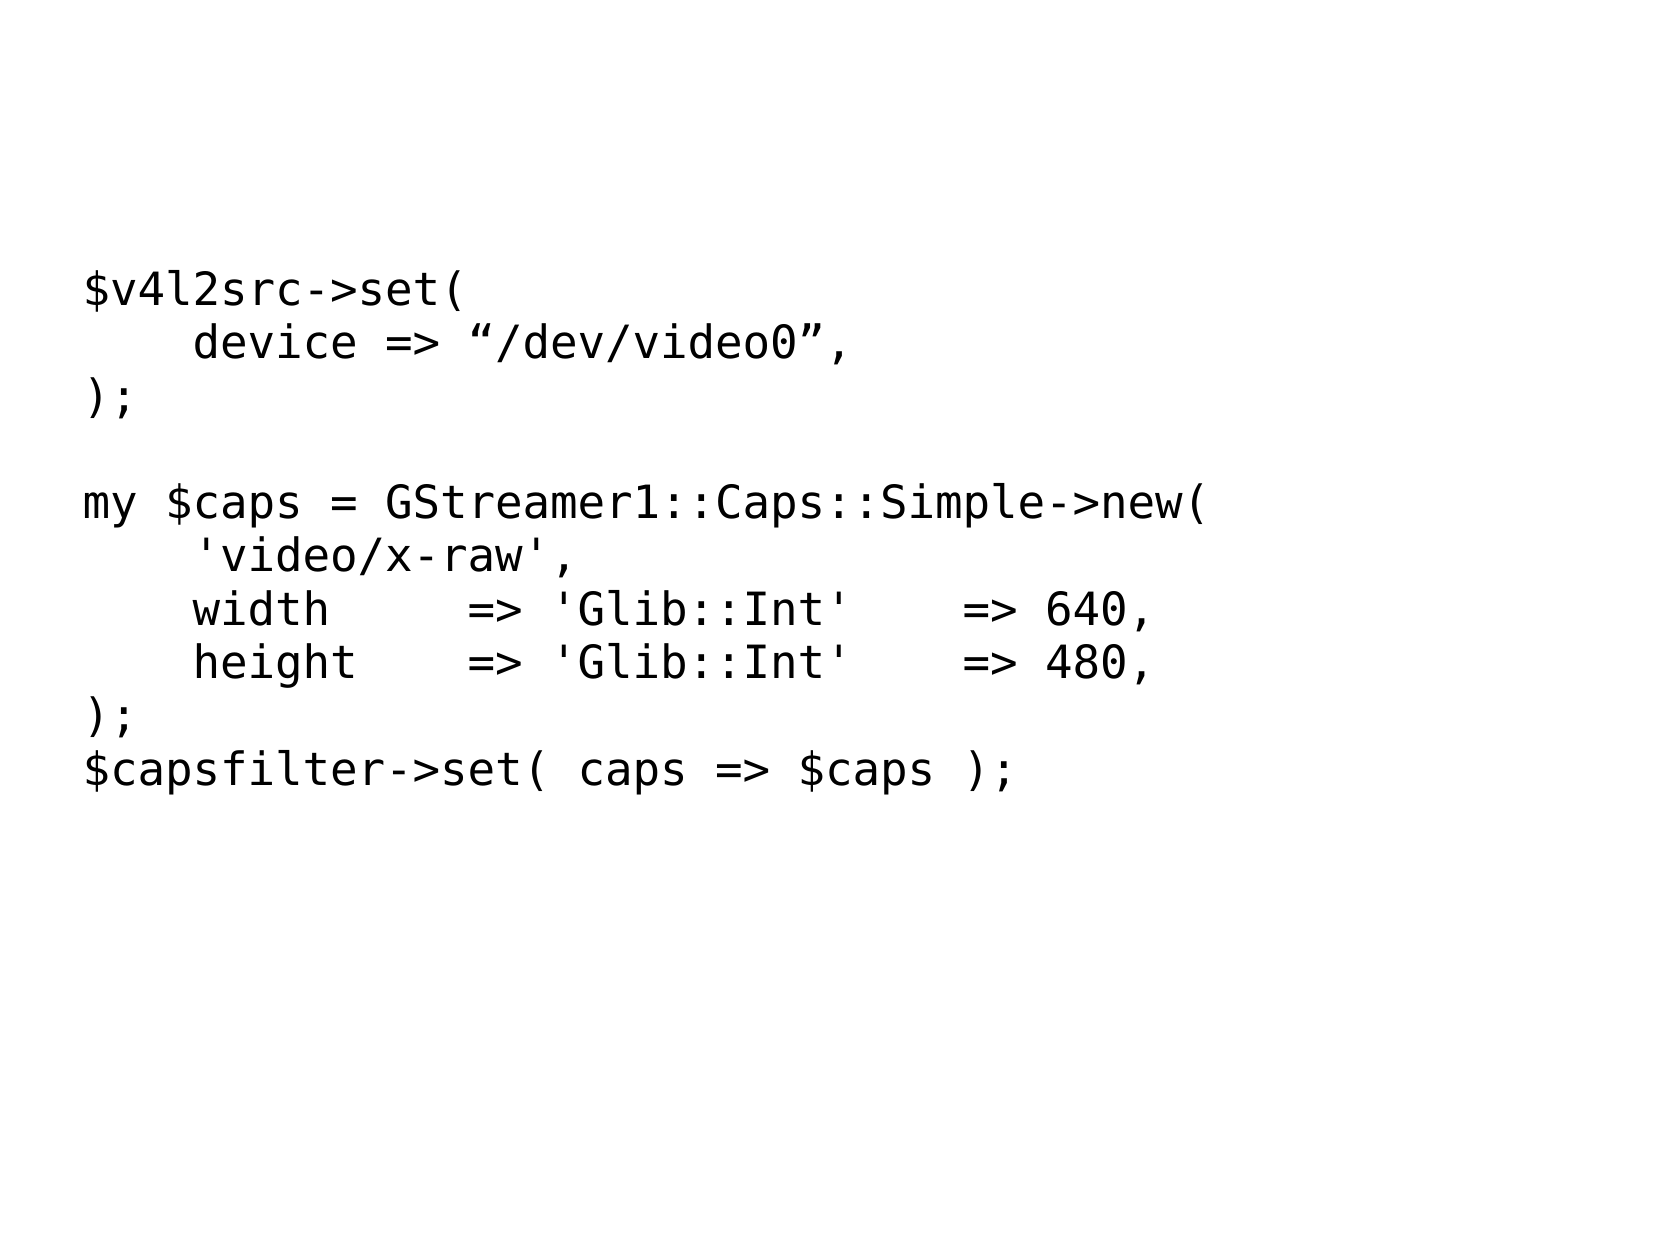

# $v4l2src->set(
 device => “/dev/video0”,
);
my $caps = GStreamer1::Caps::Simple->new(
 'video/x-raw',
 width => 'Glib::Int' => 640,
 height => 'Glib::Int' => 480,
);
$capsfilter->set( caps => $caps );